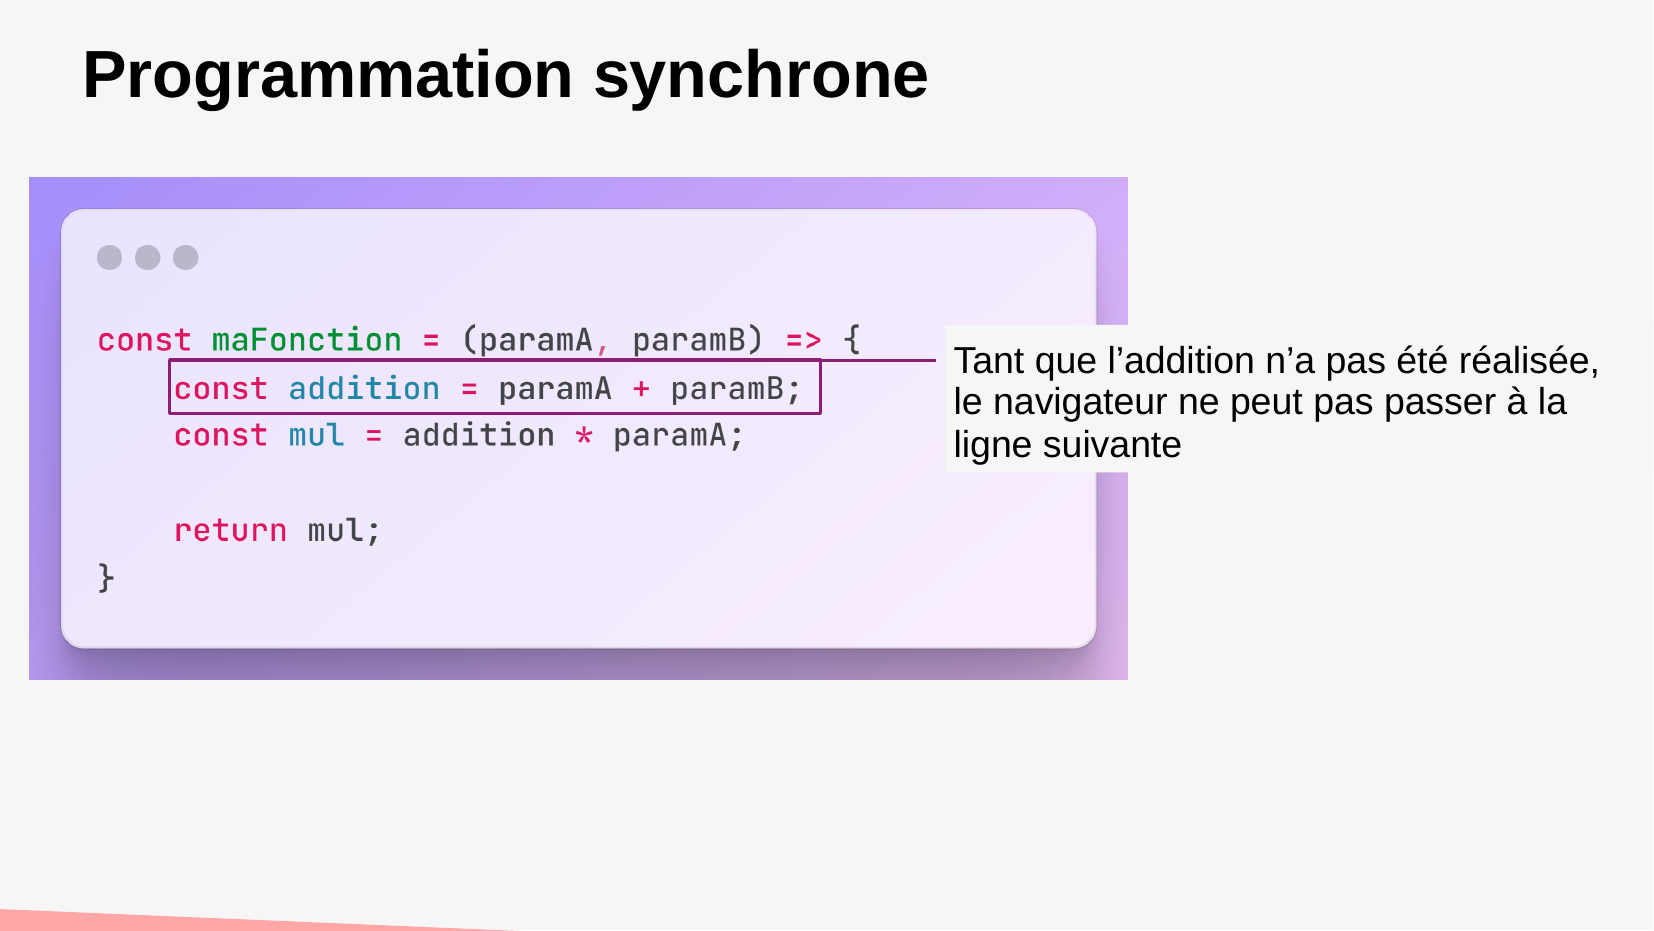

# Programmation synchrone
Tant que l’addition n’a pas été réalisée,
le navigateur ne peut pas passer à la ligne suivante